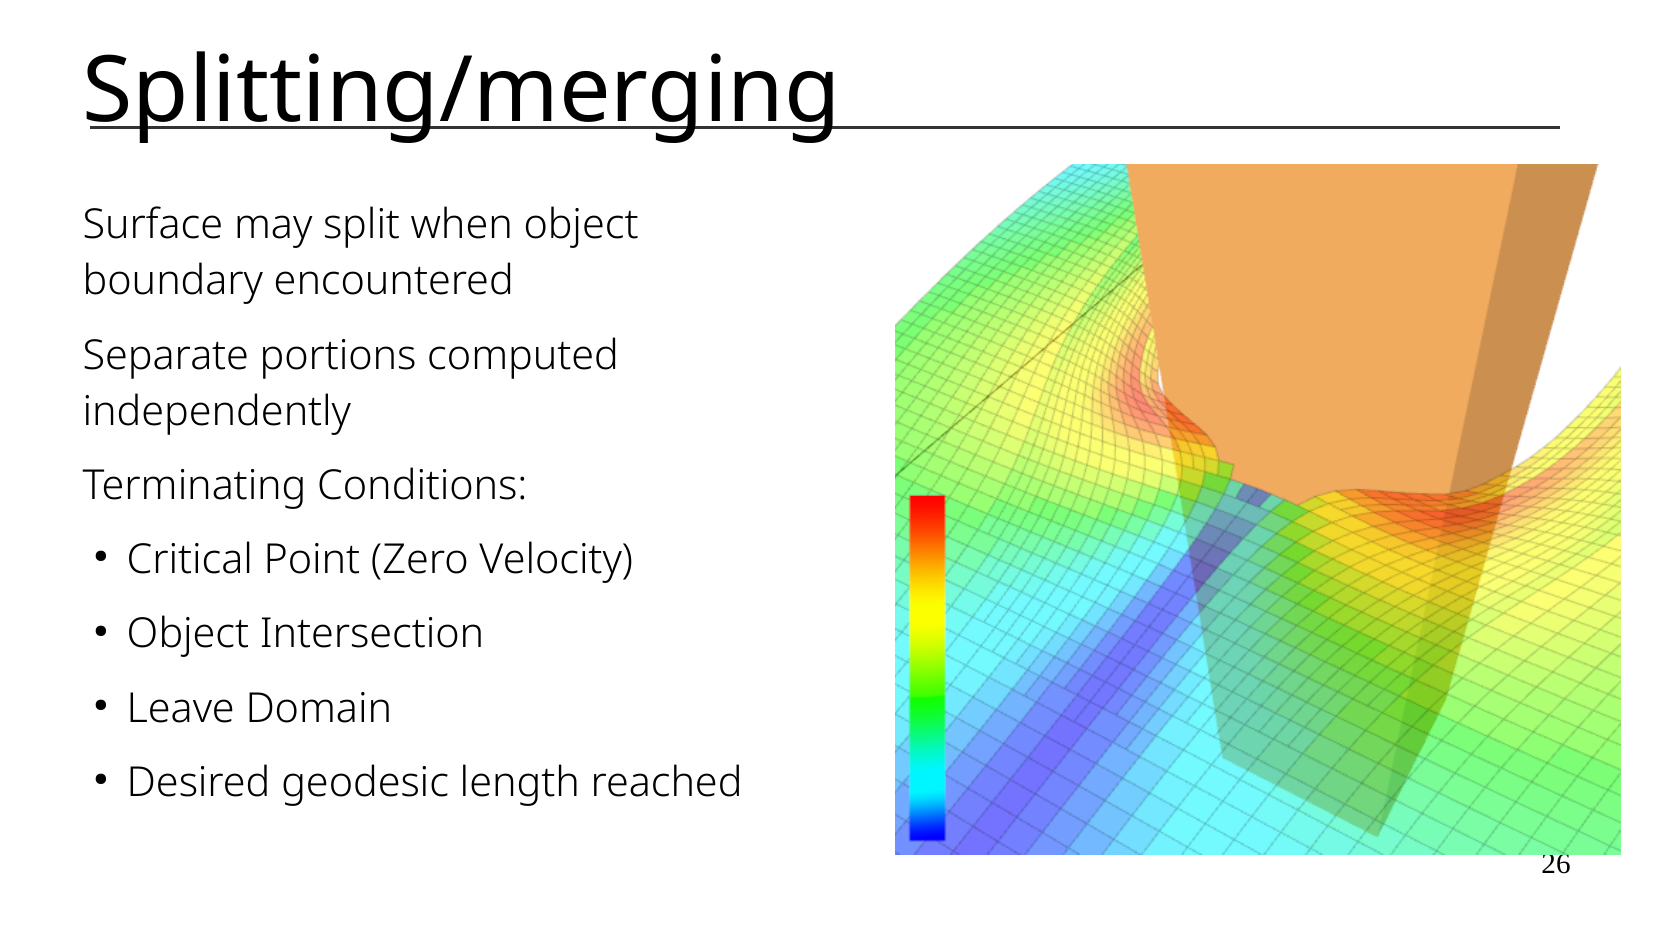

# Splitting/merging
Surface may split when object boundary encountered
Separate portions computed independently
Terminating Conditions:
Critical Point (Zero Velocity)
Object Intersection
Leave Domain
Desired geodesic length reached
26